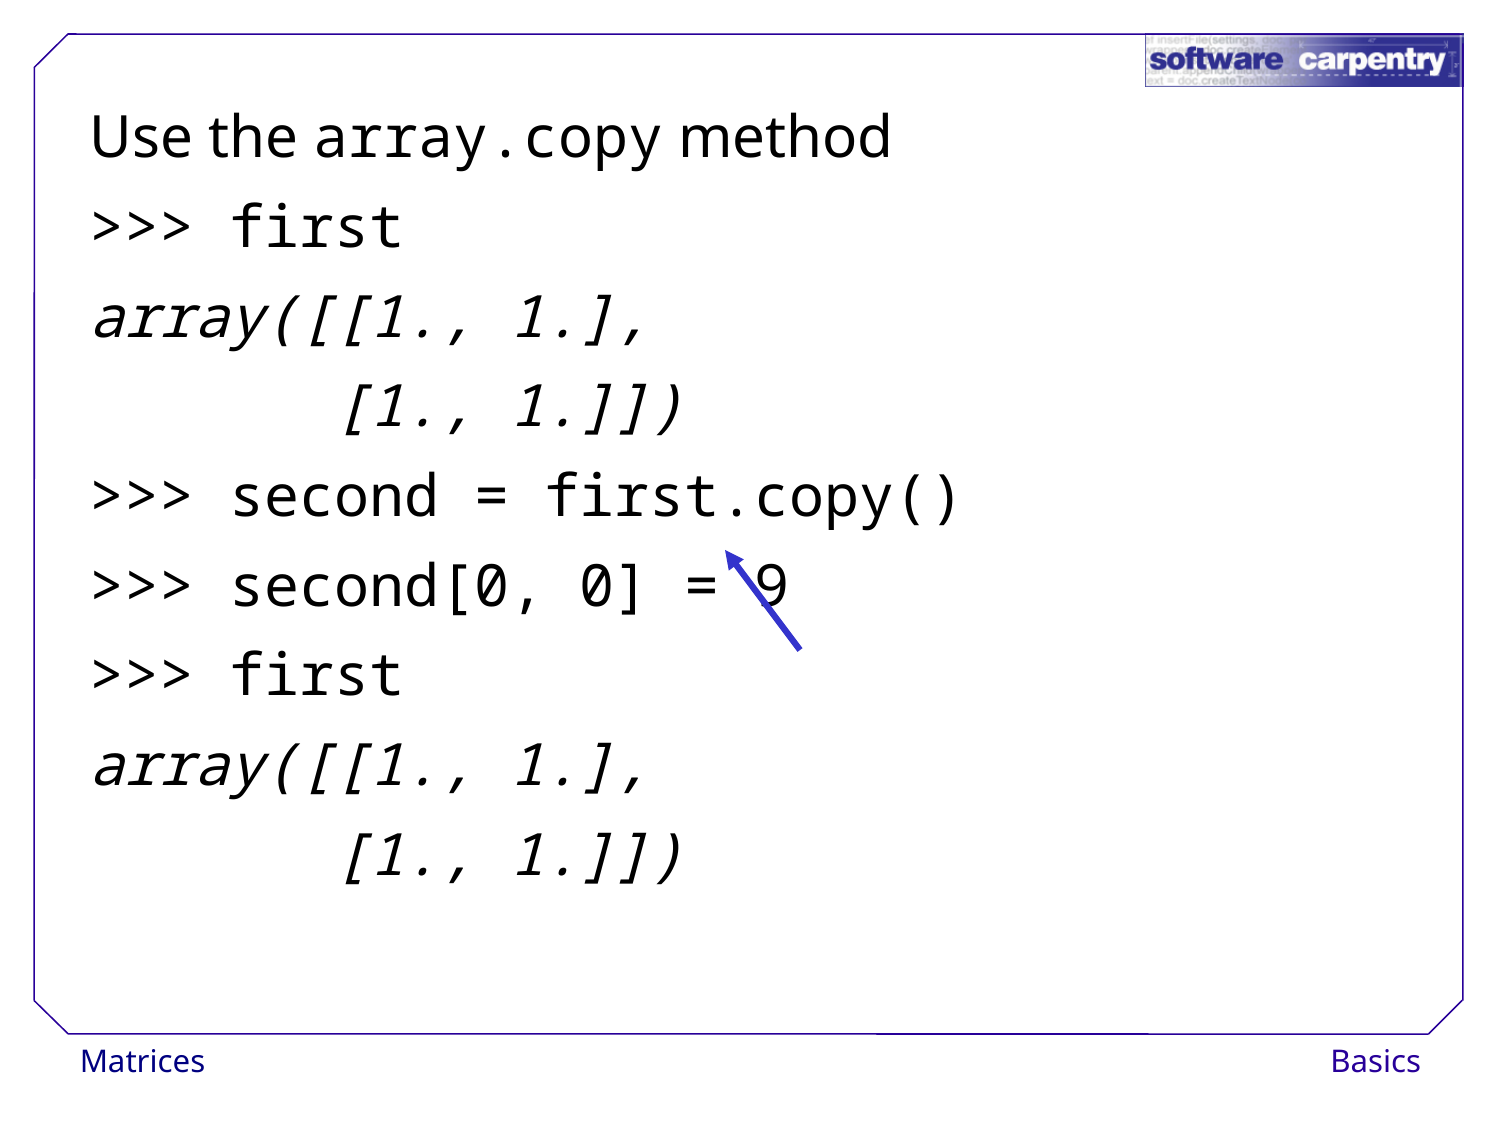

# Use the array.copy method
>>> first
array([[1., 1.],
 [1., 1.]])
>>> second = first.copy()
>>> second[0, 0] = 9
>>> first
array([[1., 1.],
 [1., 1.]])